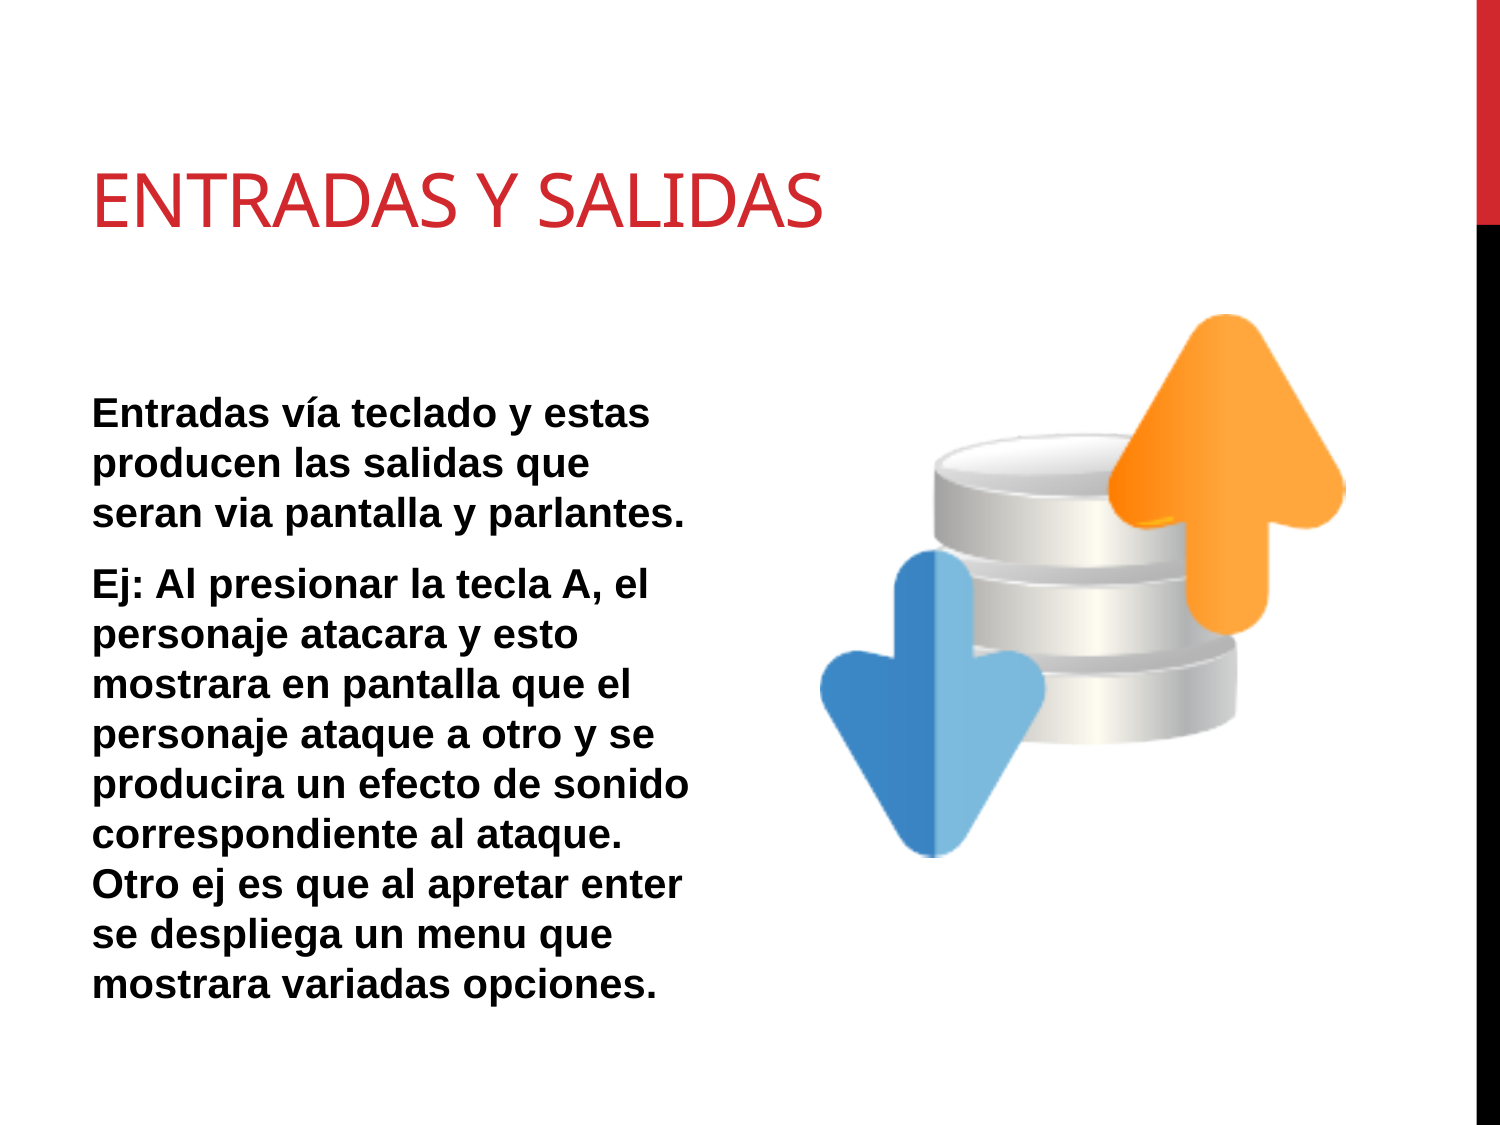

# Entradas y Salidas
Entradas vía teclado y estas producen las salidas que seran via pantalla y parlantes.
Ej: Al presionar la tecla A, el personaje atacara y esto mostrara en pantalla que el personaje ataque a otro y se producira un efecto de sonido correspondiente al ataque. Otro ej es que al apretar enter se despliega un menu que mostrara variadas opciones.